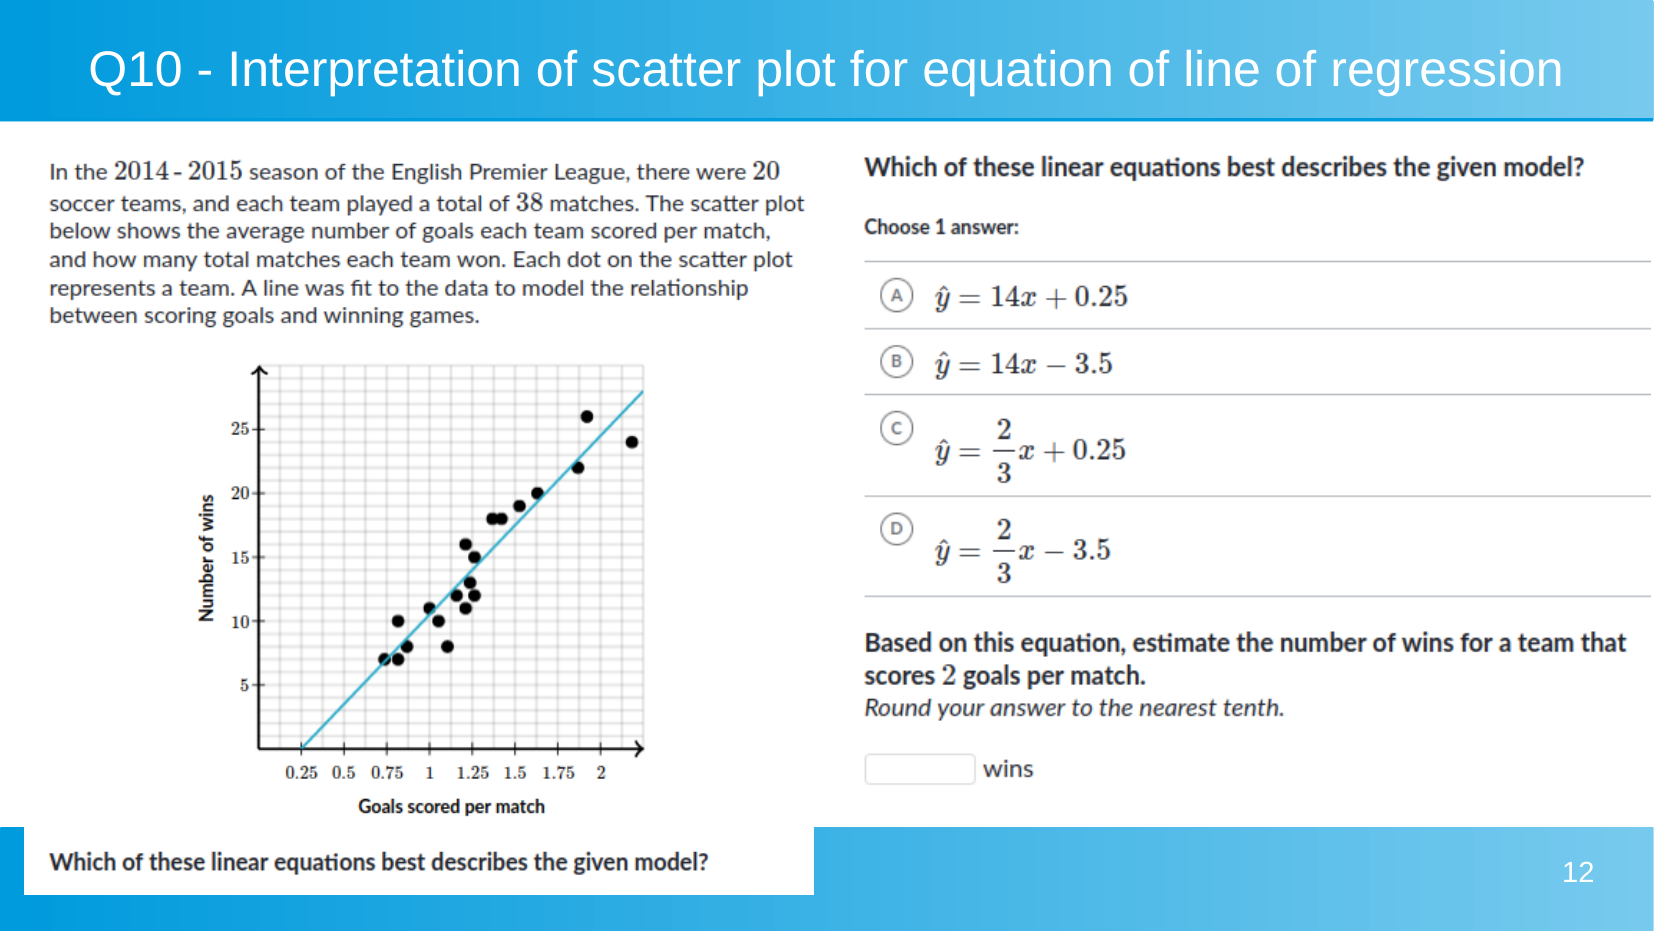

# Q10 - Interpretation of scatter plot for equation of line of regression
12